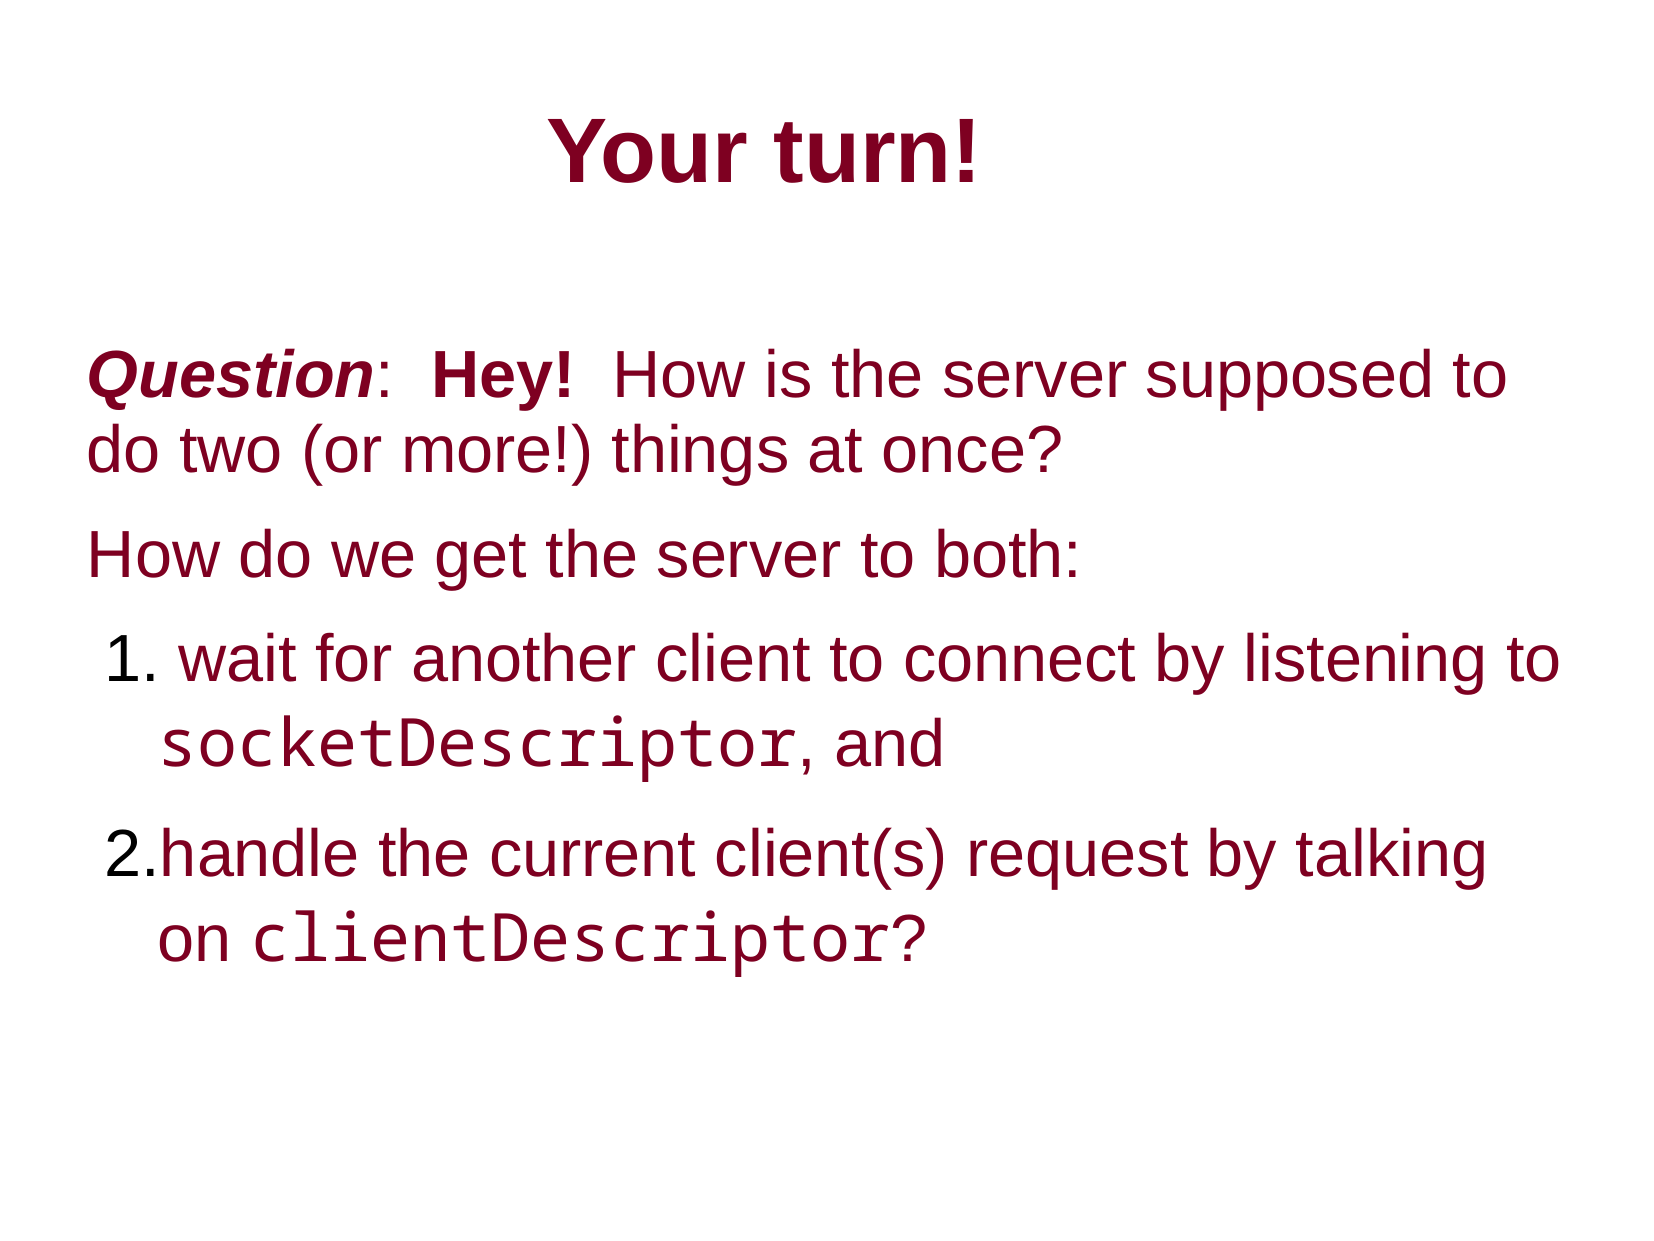

# Your turn!
Question: Hey! How is the server supposed to do two (or more!) things at once?
How do we get the server to both:
 wait for another client to connect by listening to socketDescriptor, and
handle the current client(s) request by talking on clientDescriptor?